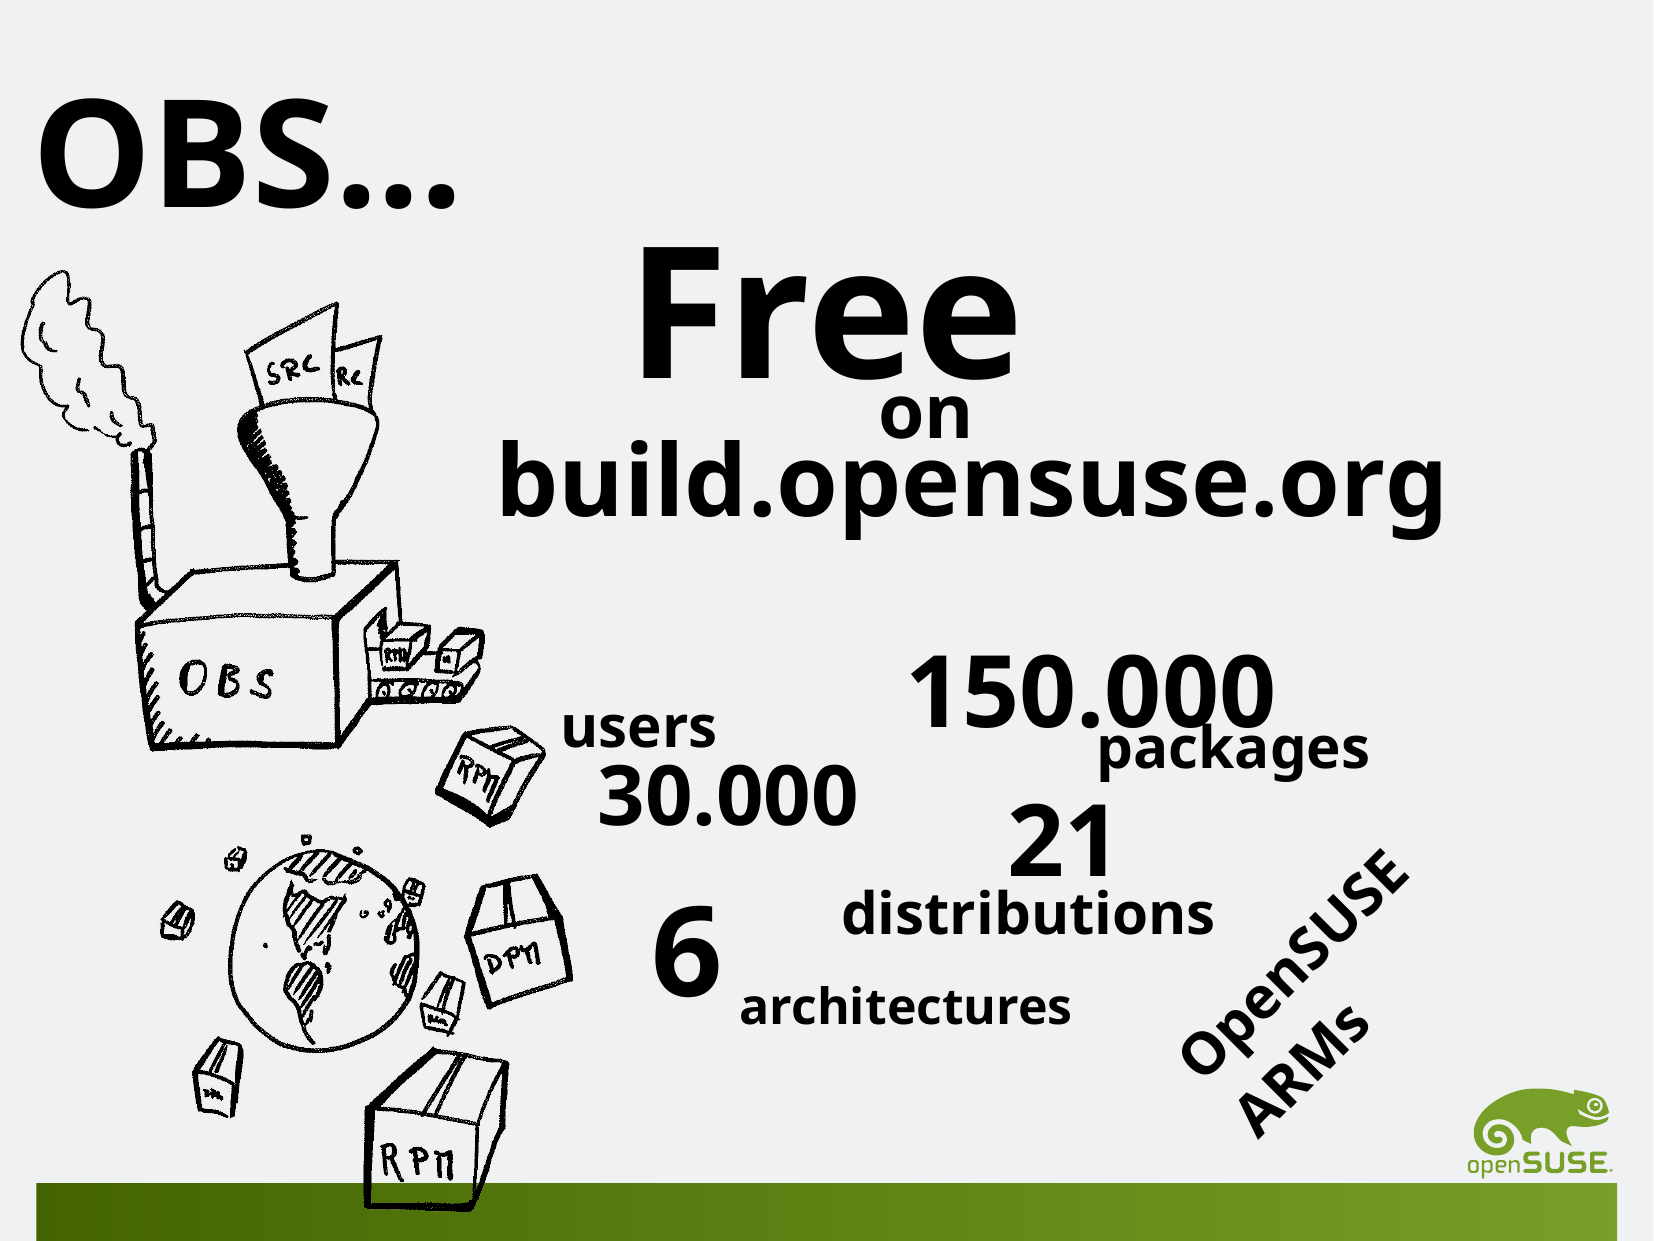

OBS...
Free
on
build.opensuse.org
150.000
users
packages
30.000
21
OpenSUSE ARMs
6
distributions
architectures